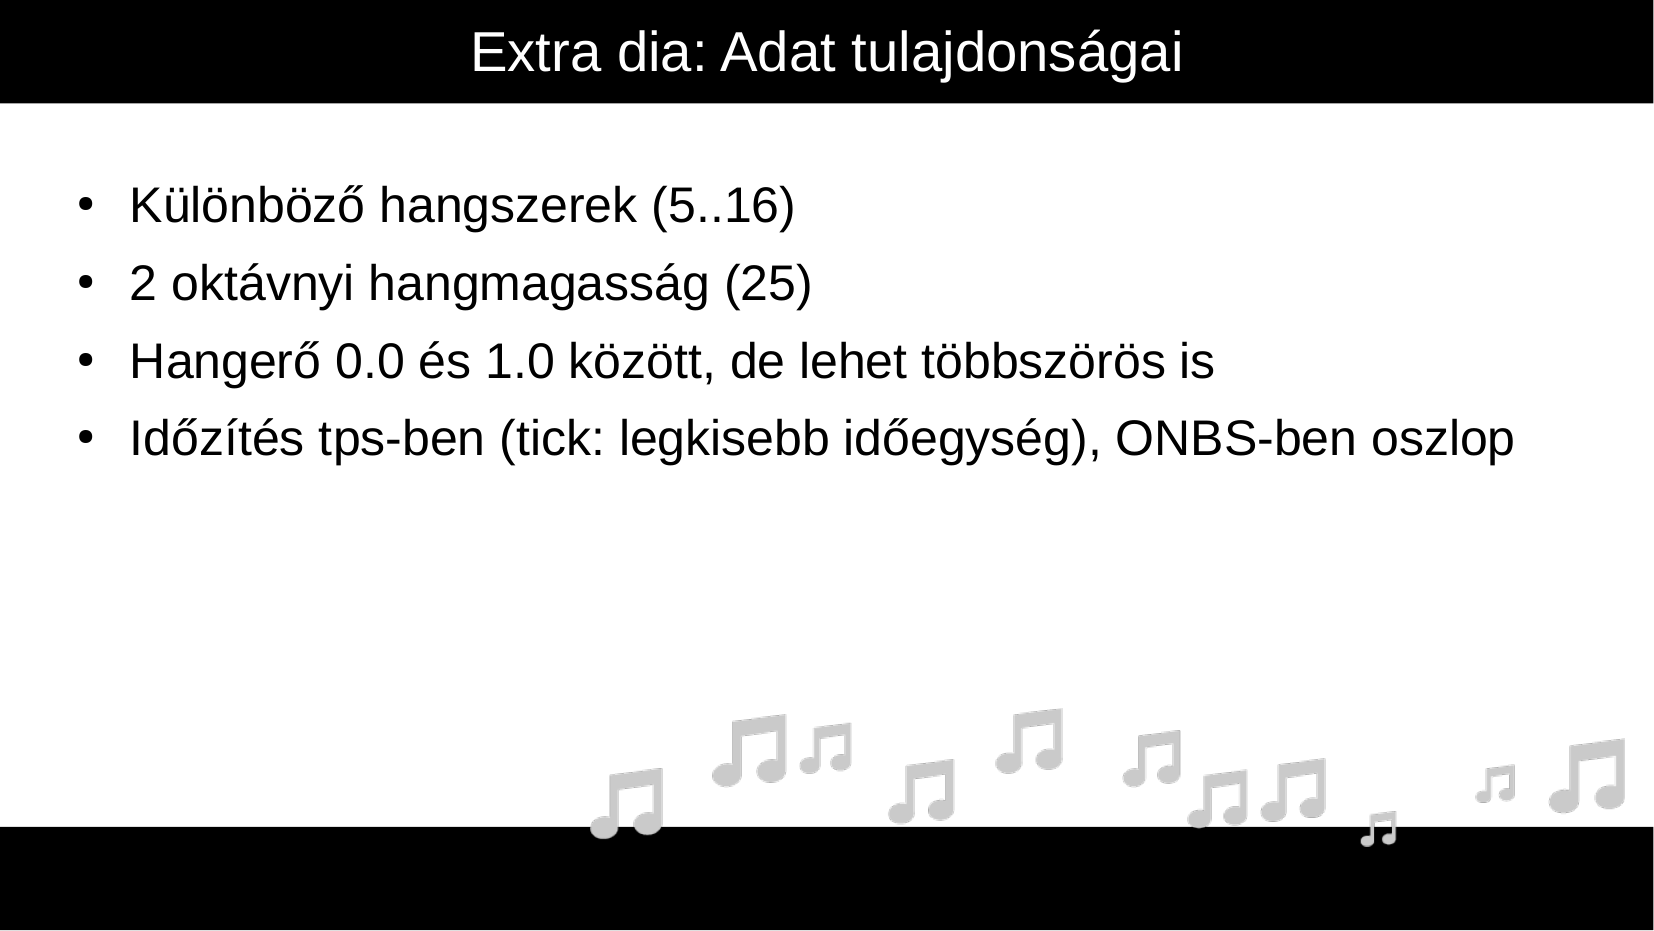

# Extra dia: Adat tulajdonságai
Különböző hangszerek (5..16)
2 oktávnyi hangmagasság (25)
Hangerő 0.0 és 1.0 között, de lehet többszörös is
Időzítés tps-ben (tick: legkisebb időegység), ONBS-ben oszlop